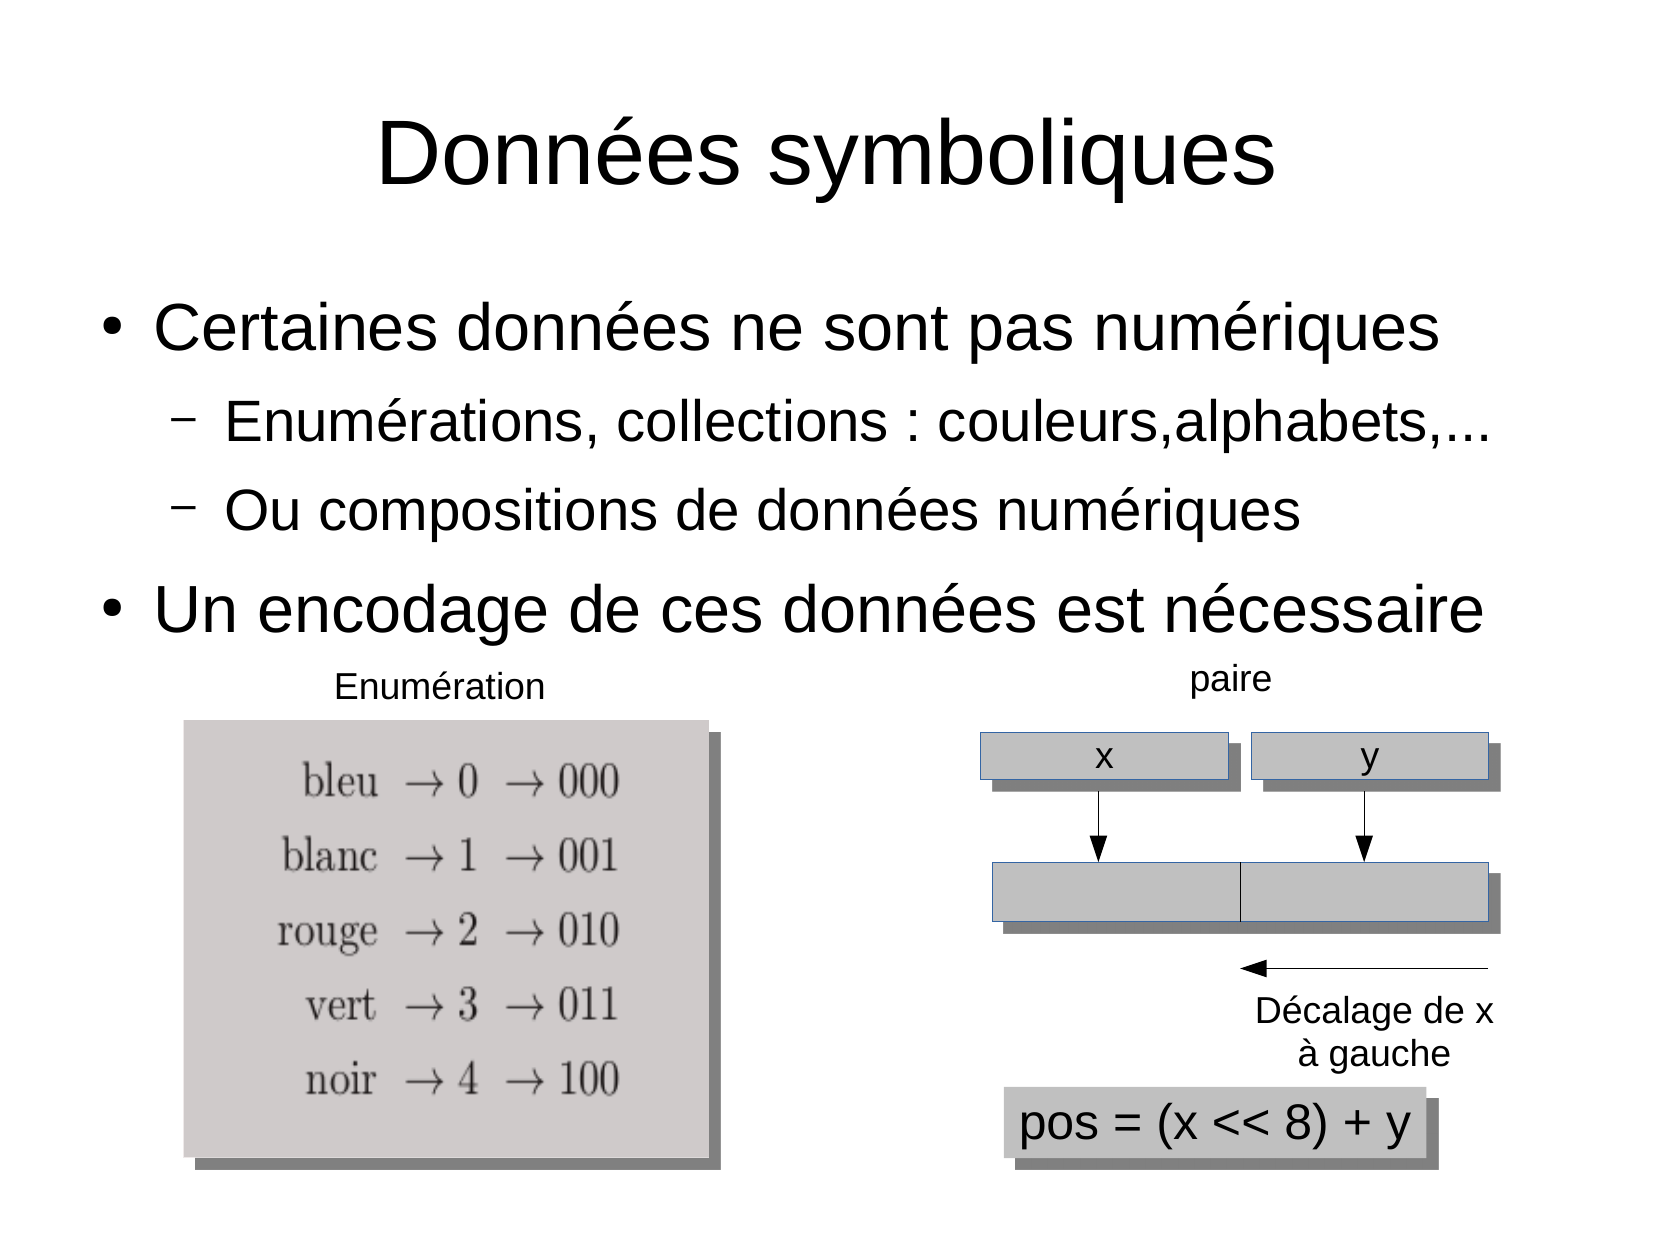

# Données symboliques
Certaines données ne sont pas numériques
Enumérations, collections : couleurs,alphabets,...
Ou compositions de données numériques
Un encodage de ces données est nécessaire
paire
Enumération
x
y
Décalage de x à gauche
pos = (x << 8) + y